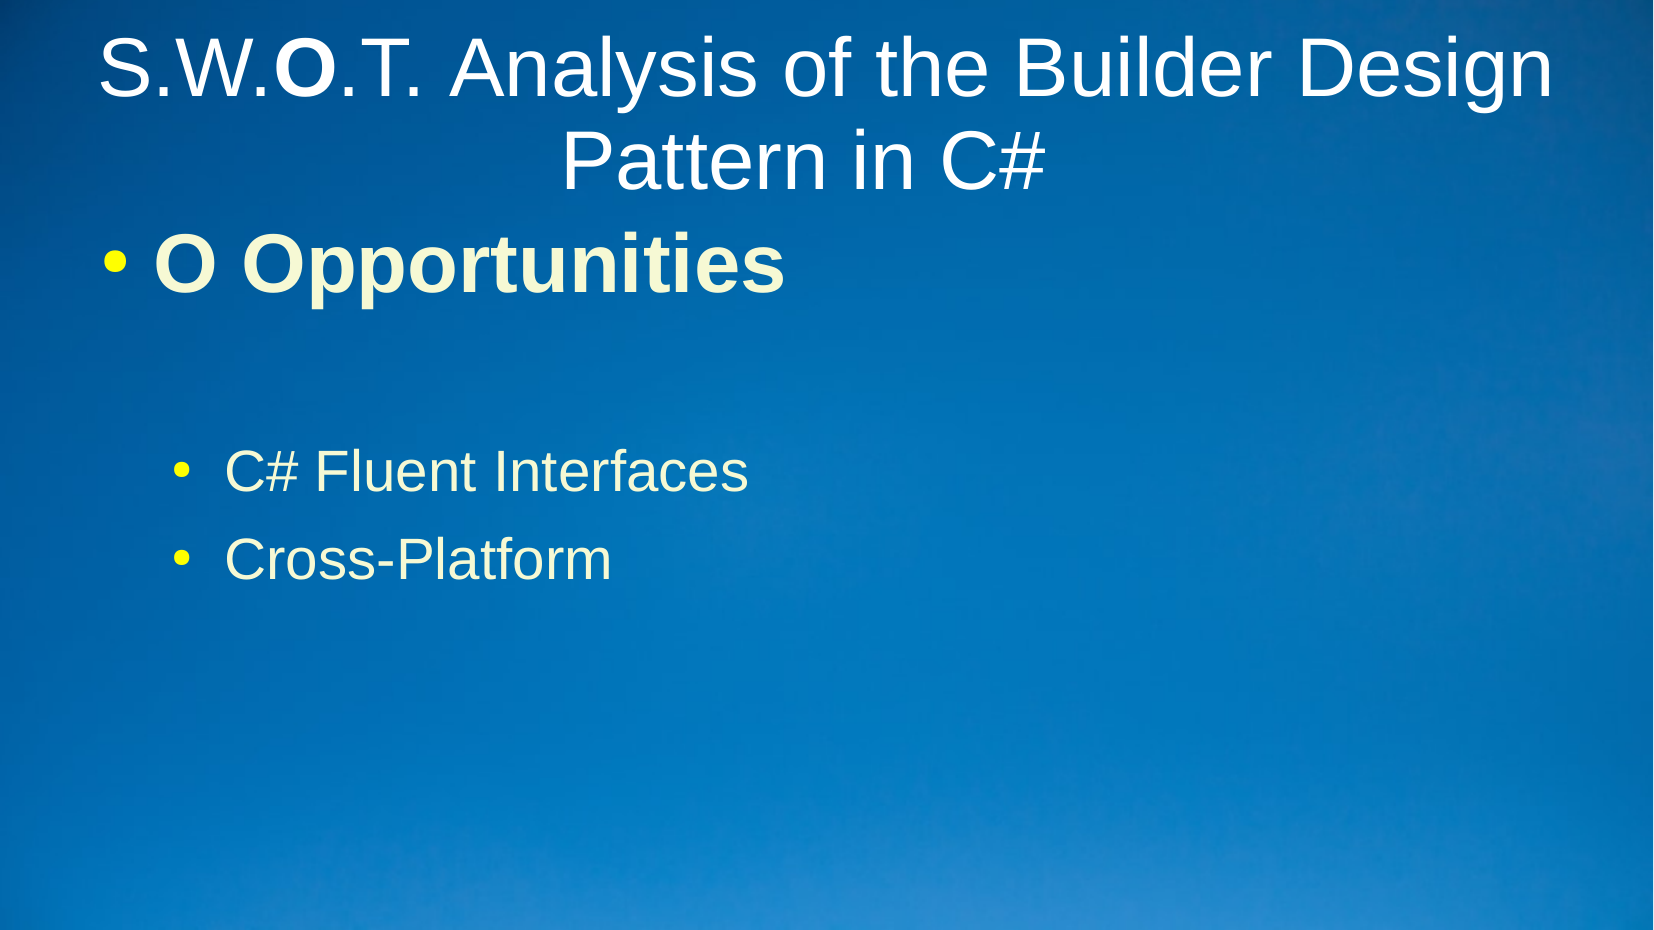

# S.W.O.T. Analysis of the Builder Design Pattern in C#
O Opportunities
C# Fluent Interfaces
Cross-Platform